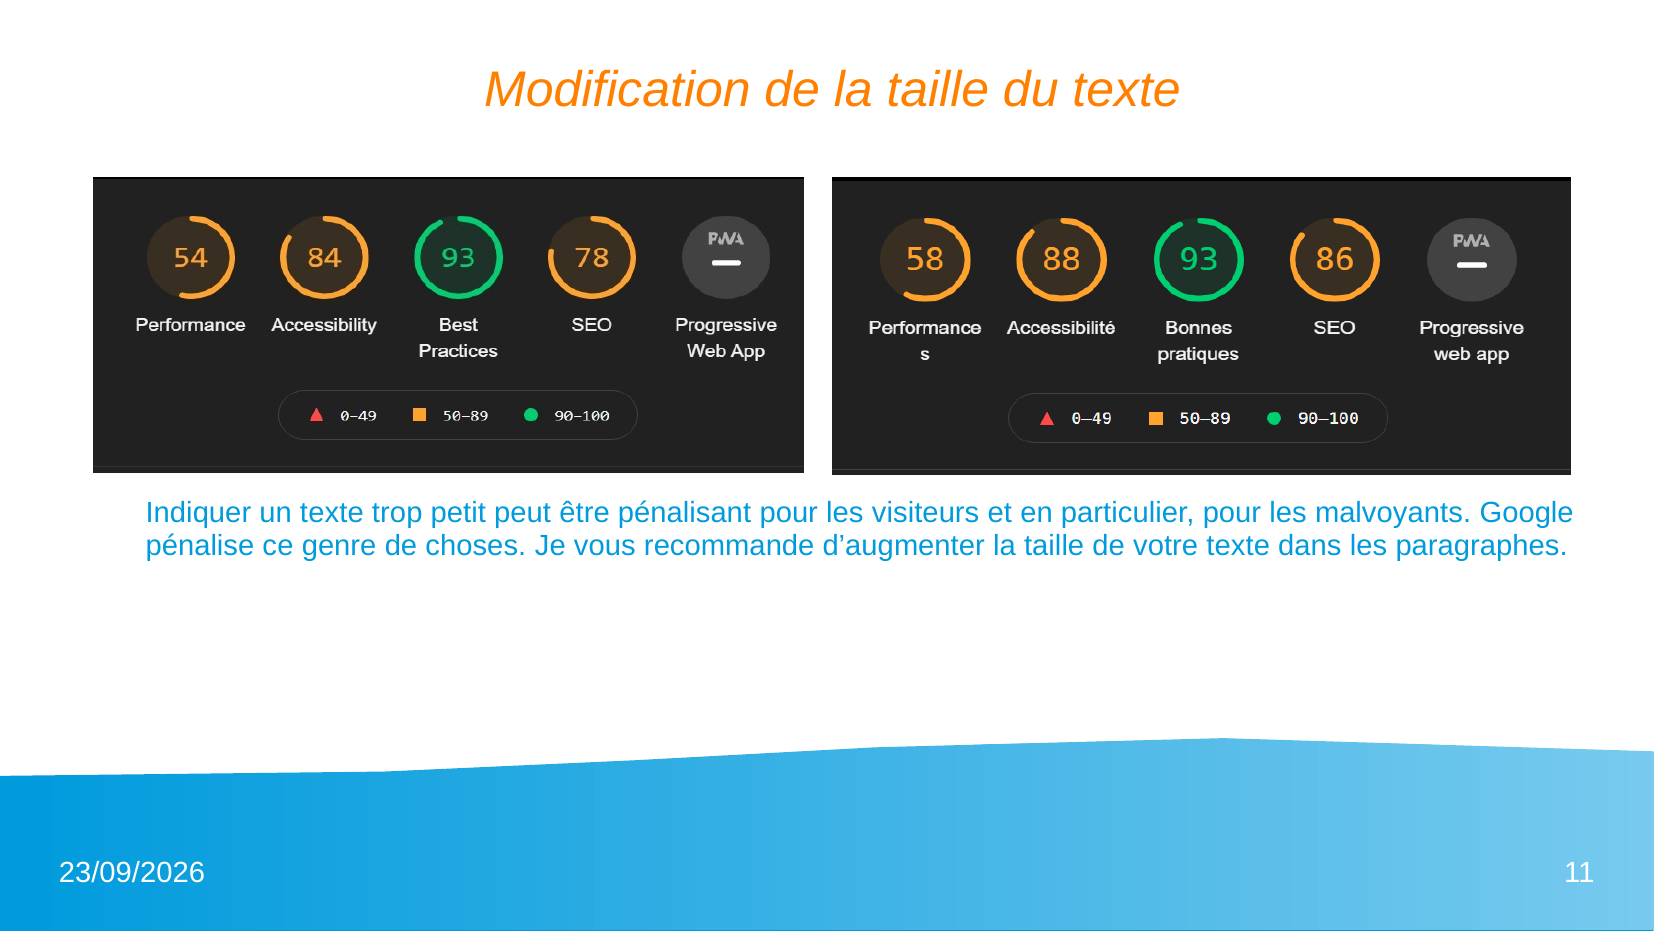

# Modification de la taille du texte
Indiquer un texte trop petit peut être pénalisant pour les visiteurs et en particulier, pour les malvoyants. Google pénalise ce genre de choses. Je vous recommande d’augmenter la taille de votre texte dans les paragraphes.